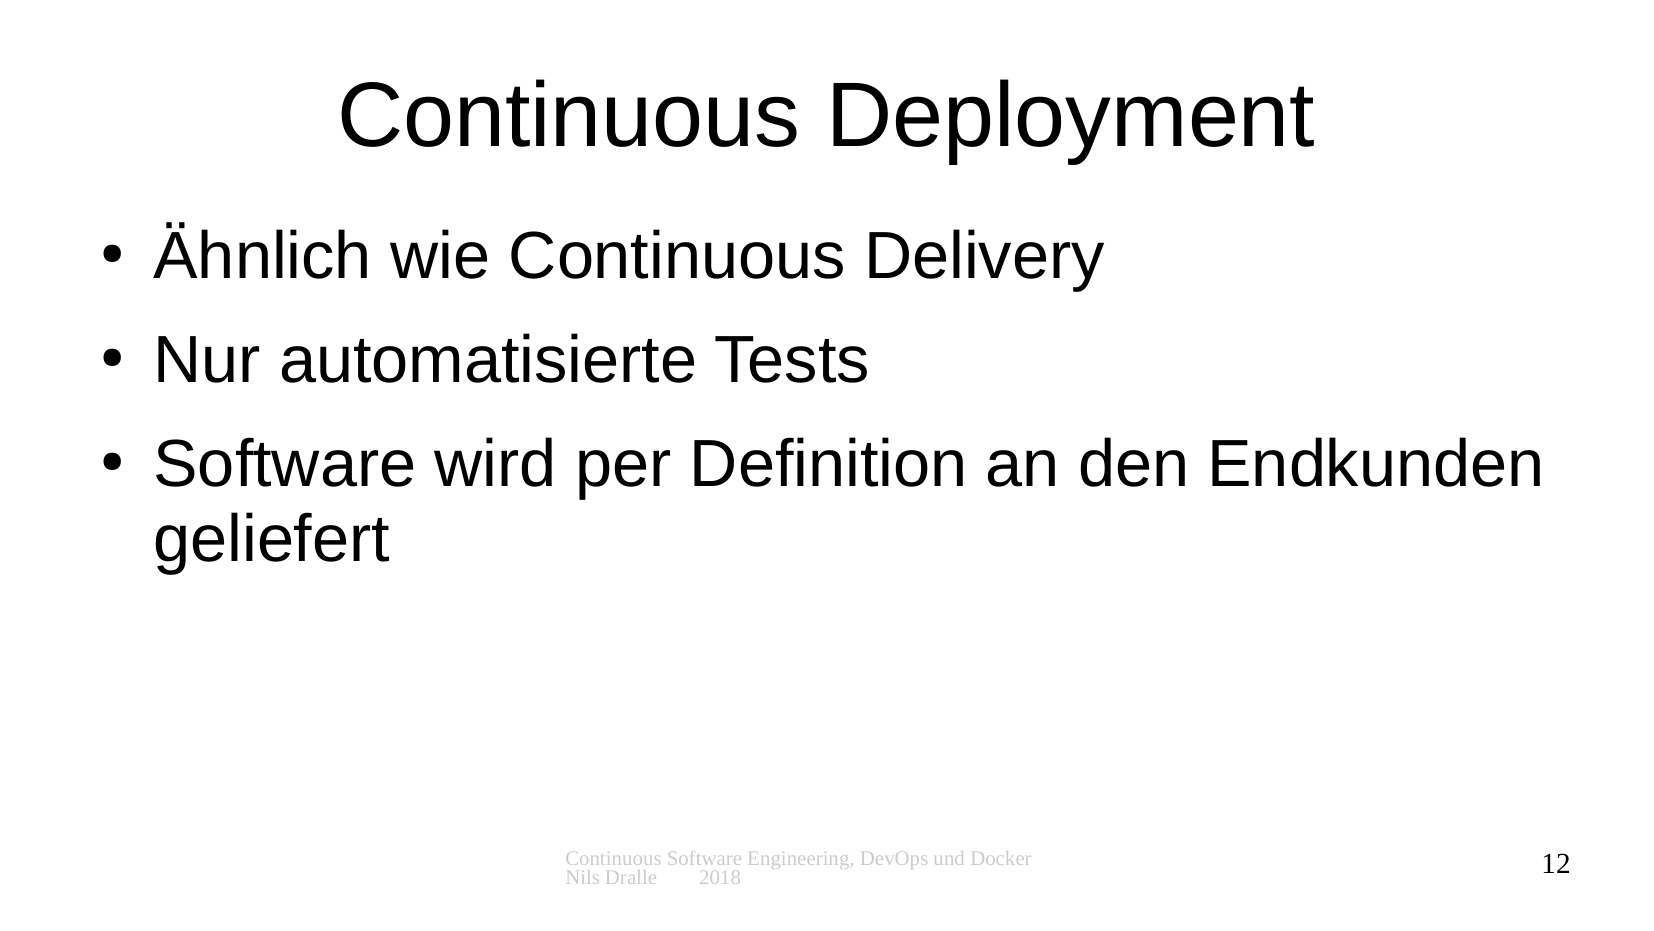

# Continuous Deployment
Ähnlich wie Continuous Delivery
Nur automatisierte Tests
Software wird per Definition an den Endkunden geliefert
Continuous Software Engineering, DevOps und Docker Nils Dralle 2018
12